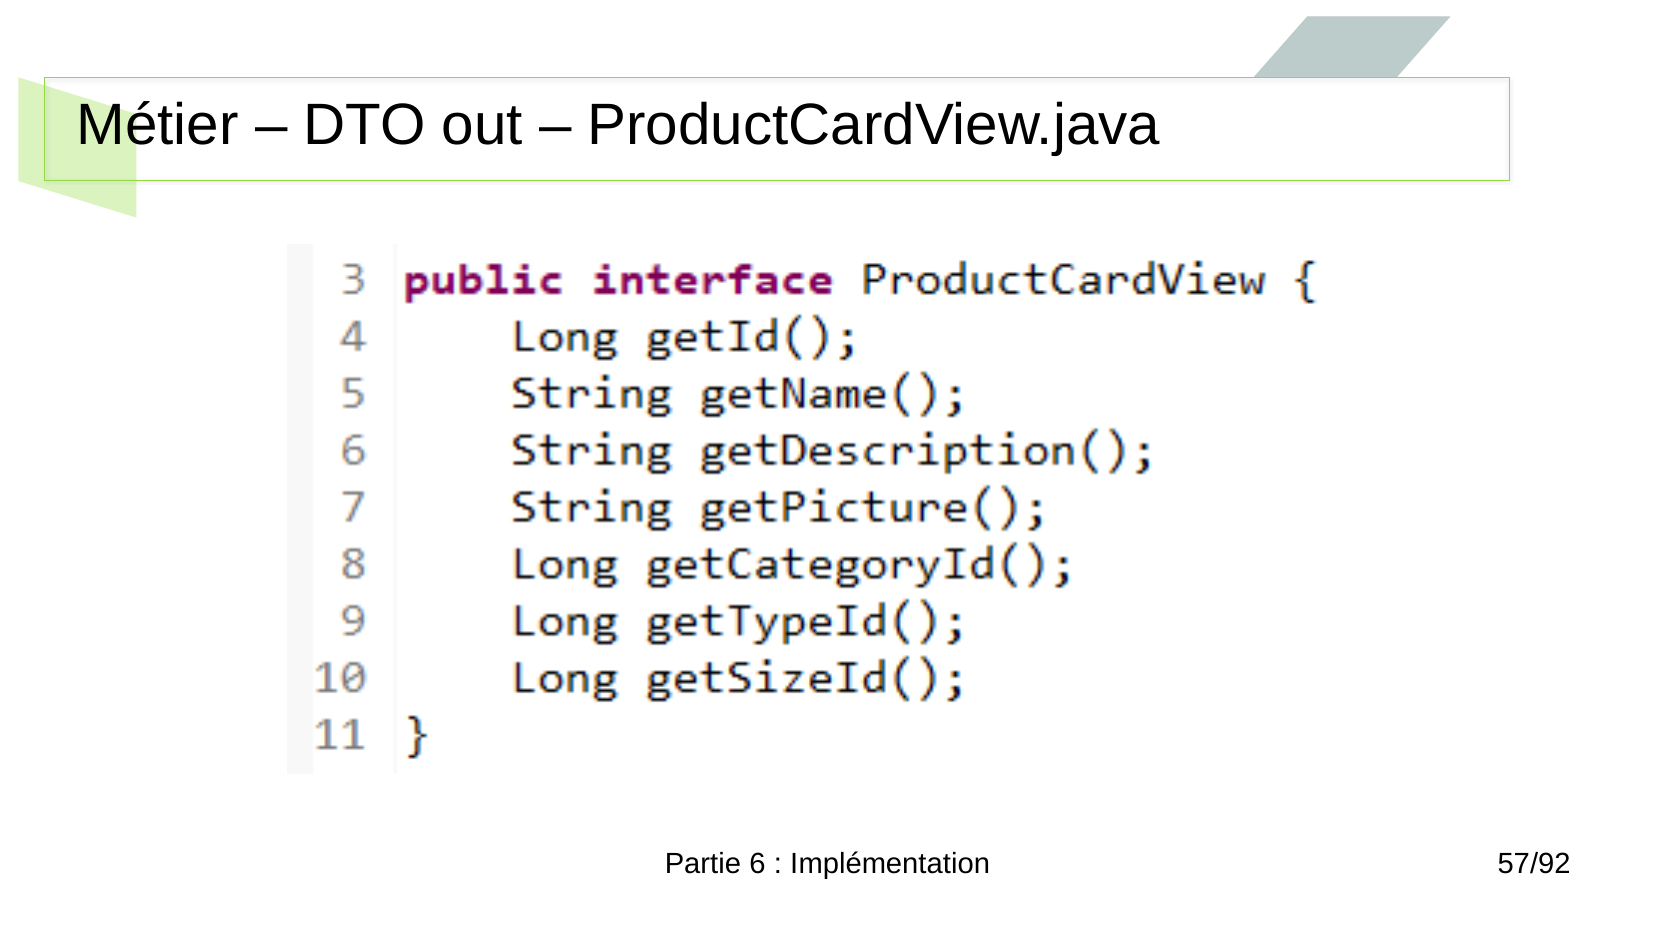

# Métier – DTO out – ProductCardView.java
Partie 6 : Implémentation
57